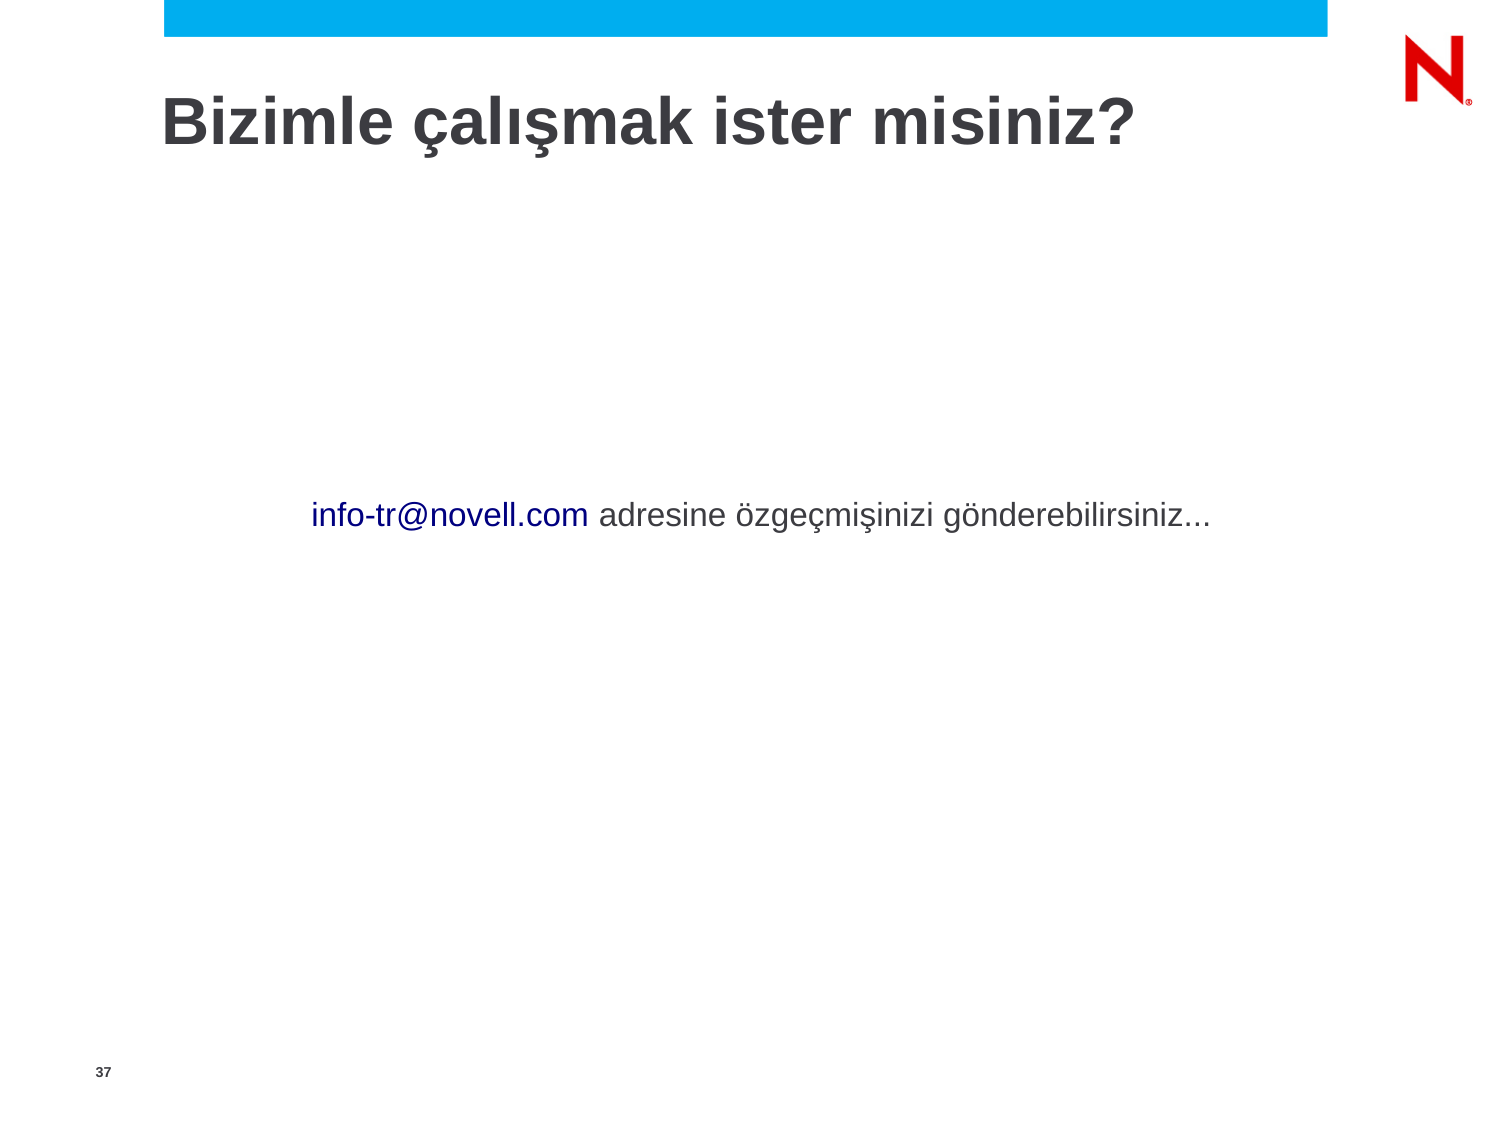

# Bizimle çalışmak ister misiniz?
	info-tr@novell.com adresine özgeçmişinizi gönderebilirsiniz...